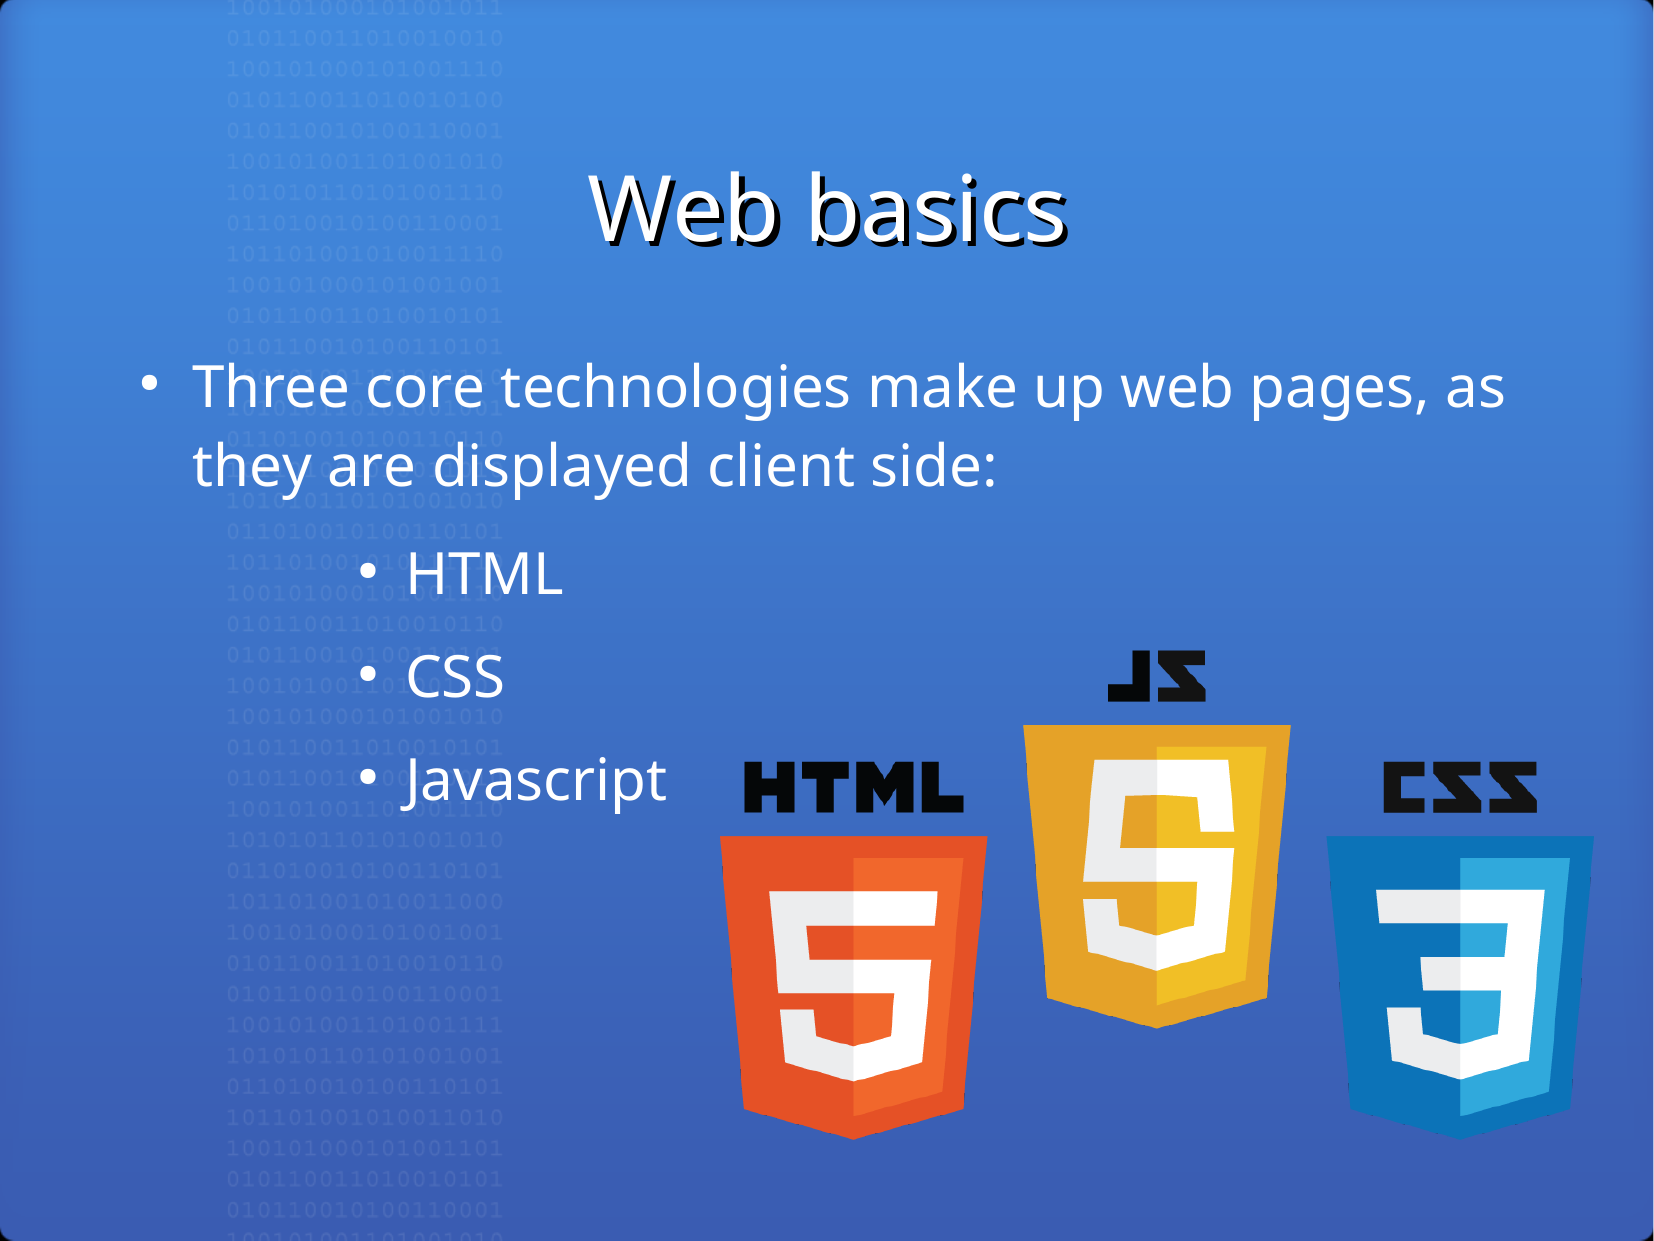

# Web basics
Three core technologies make up web pages, as they are displayed client side:
HTML
CSS
Javascript